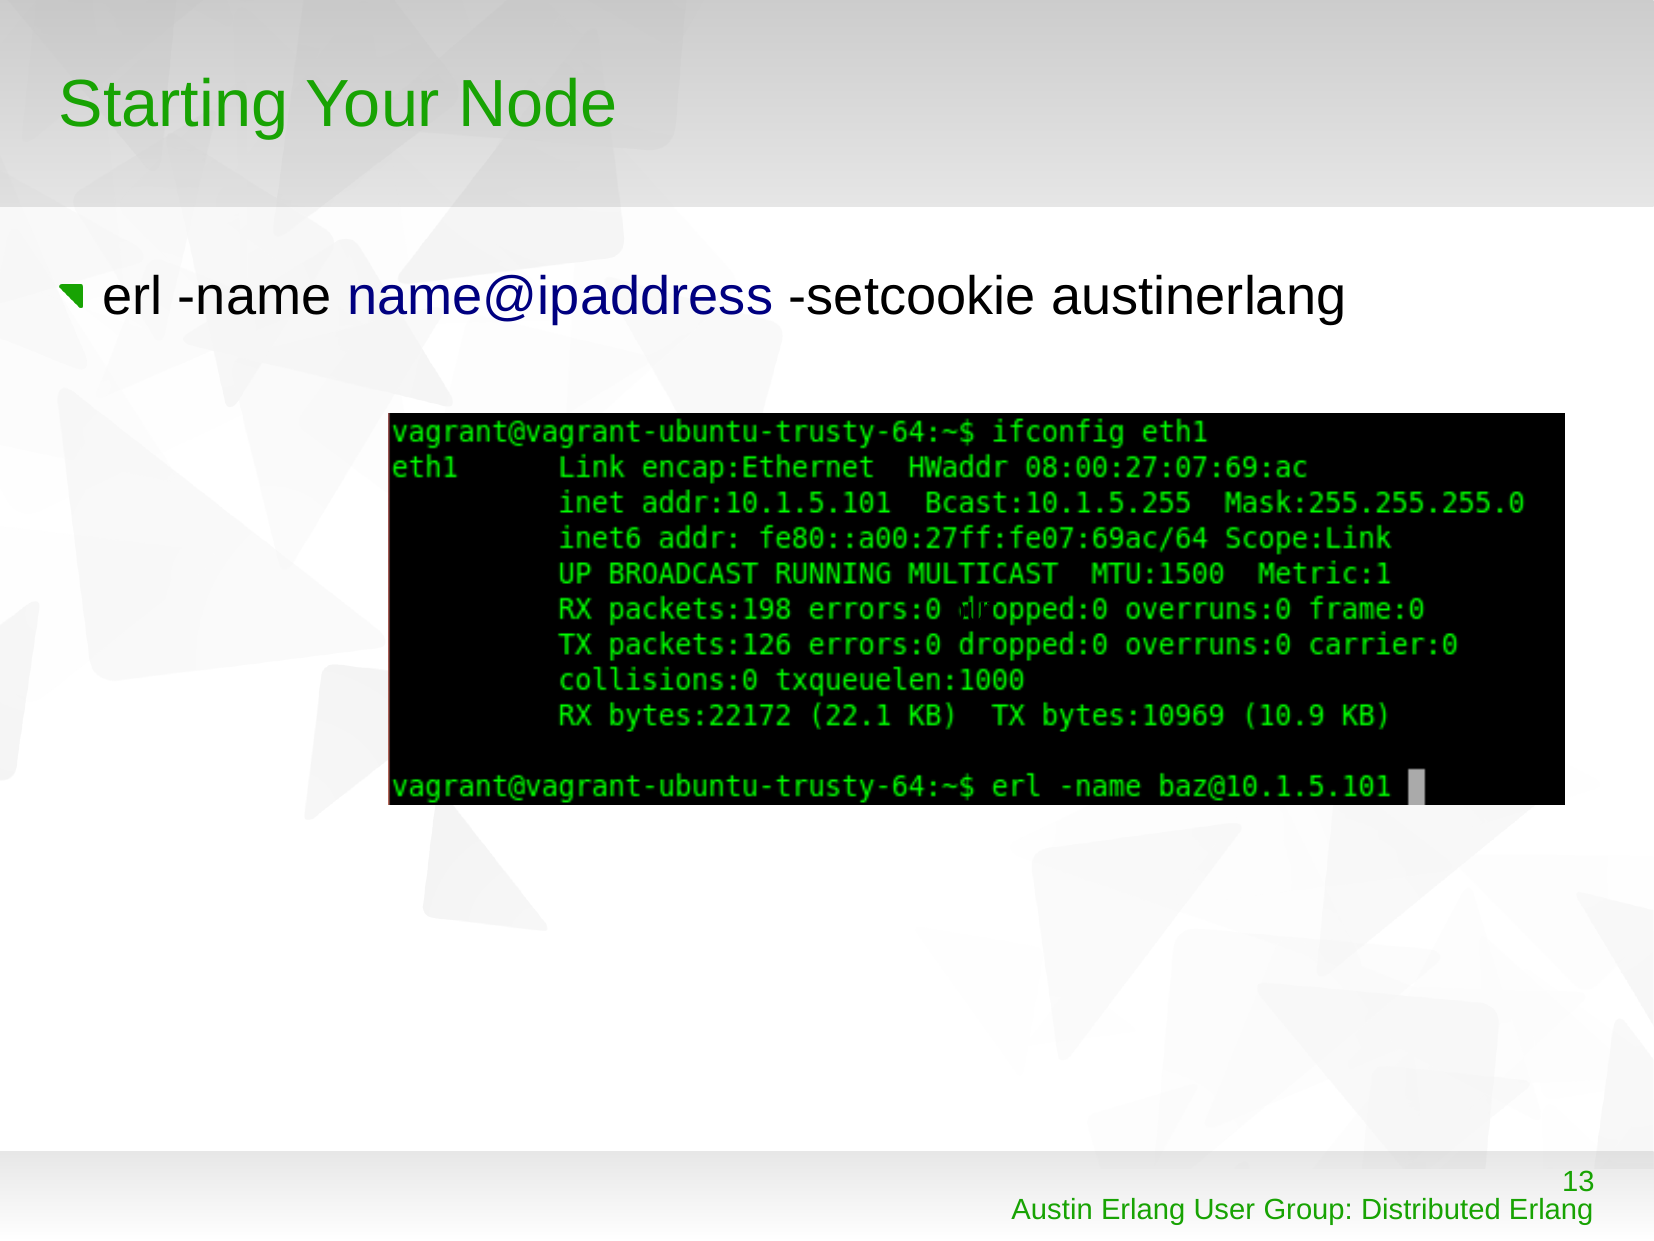

# Starting Your Node
erl -name name@ipaddress -setcookie austinerlang
but
13
Austin Erlang User Group: Distributed Erlang